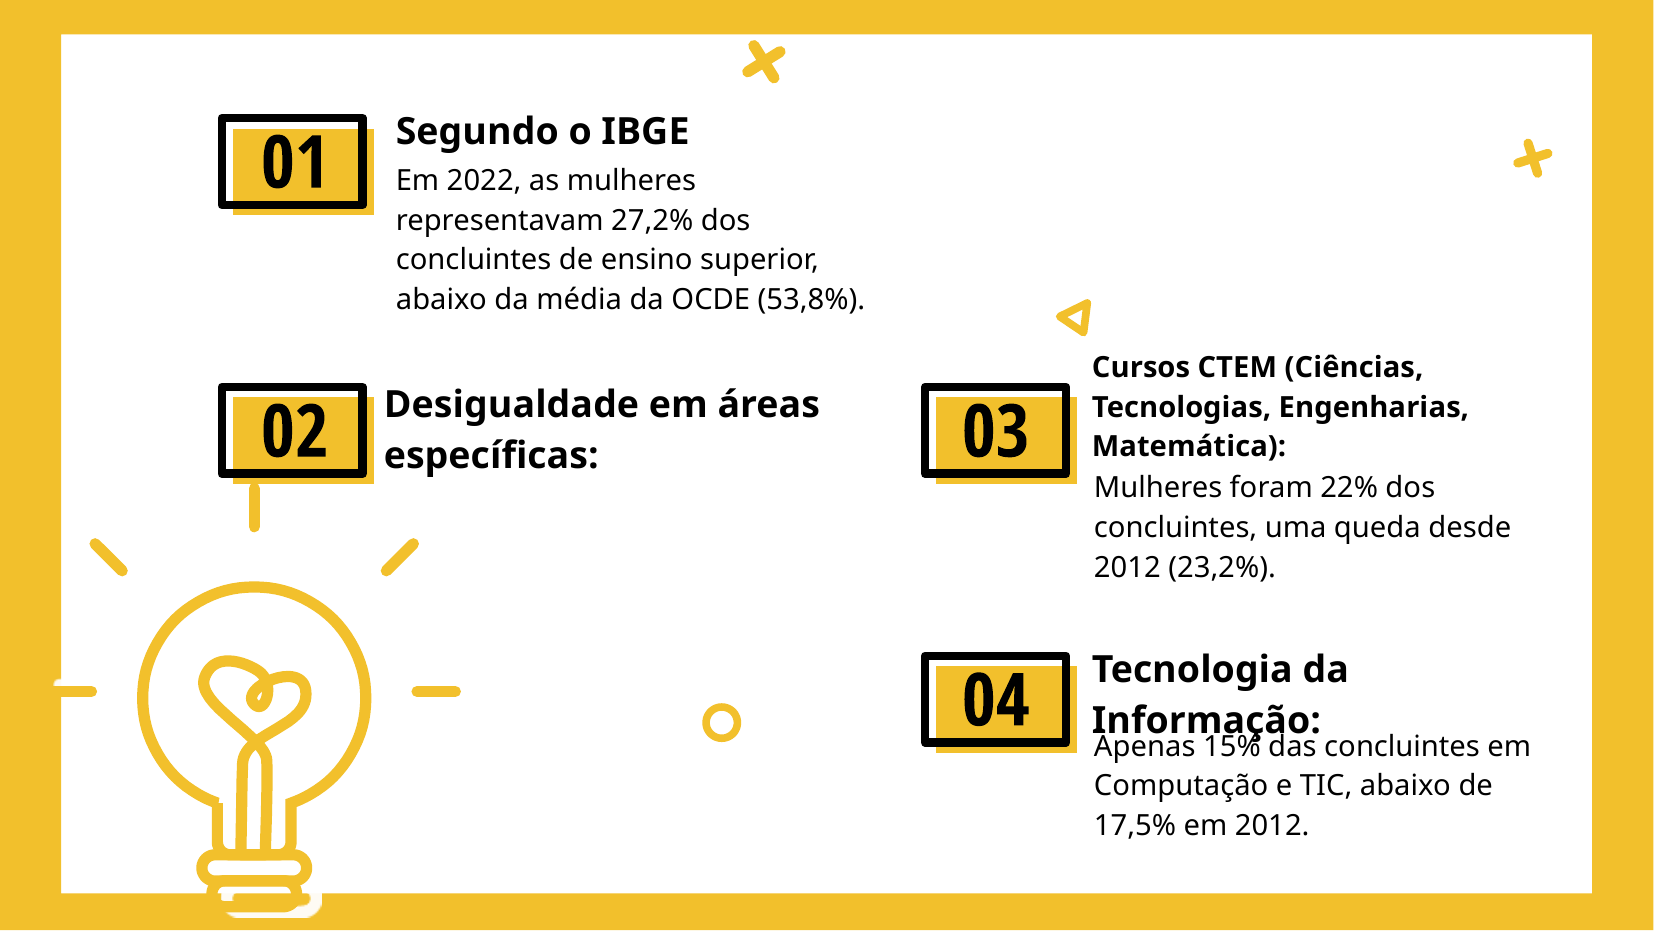

# Segundo o IBGE
Em 2022, as mulheres representavam 27,2% dos concluintes de ensino superior, abaixo da média da OCDE (53,8%).
Cursos CTEM (Ciências, Tecnologias, Engenharias, Matemática):
Desigualdade em áreas específicas:
Mulheres foram 22% dos concluintes, uma queda desde 2012 (23,2%).
Tecnologia da Informação:
Apenas 15% das concluintes em Computação e TIC, abaixo de 17,5% em 2012.